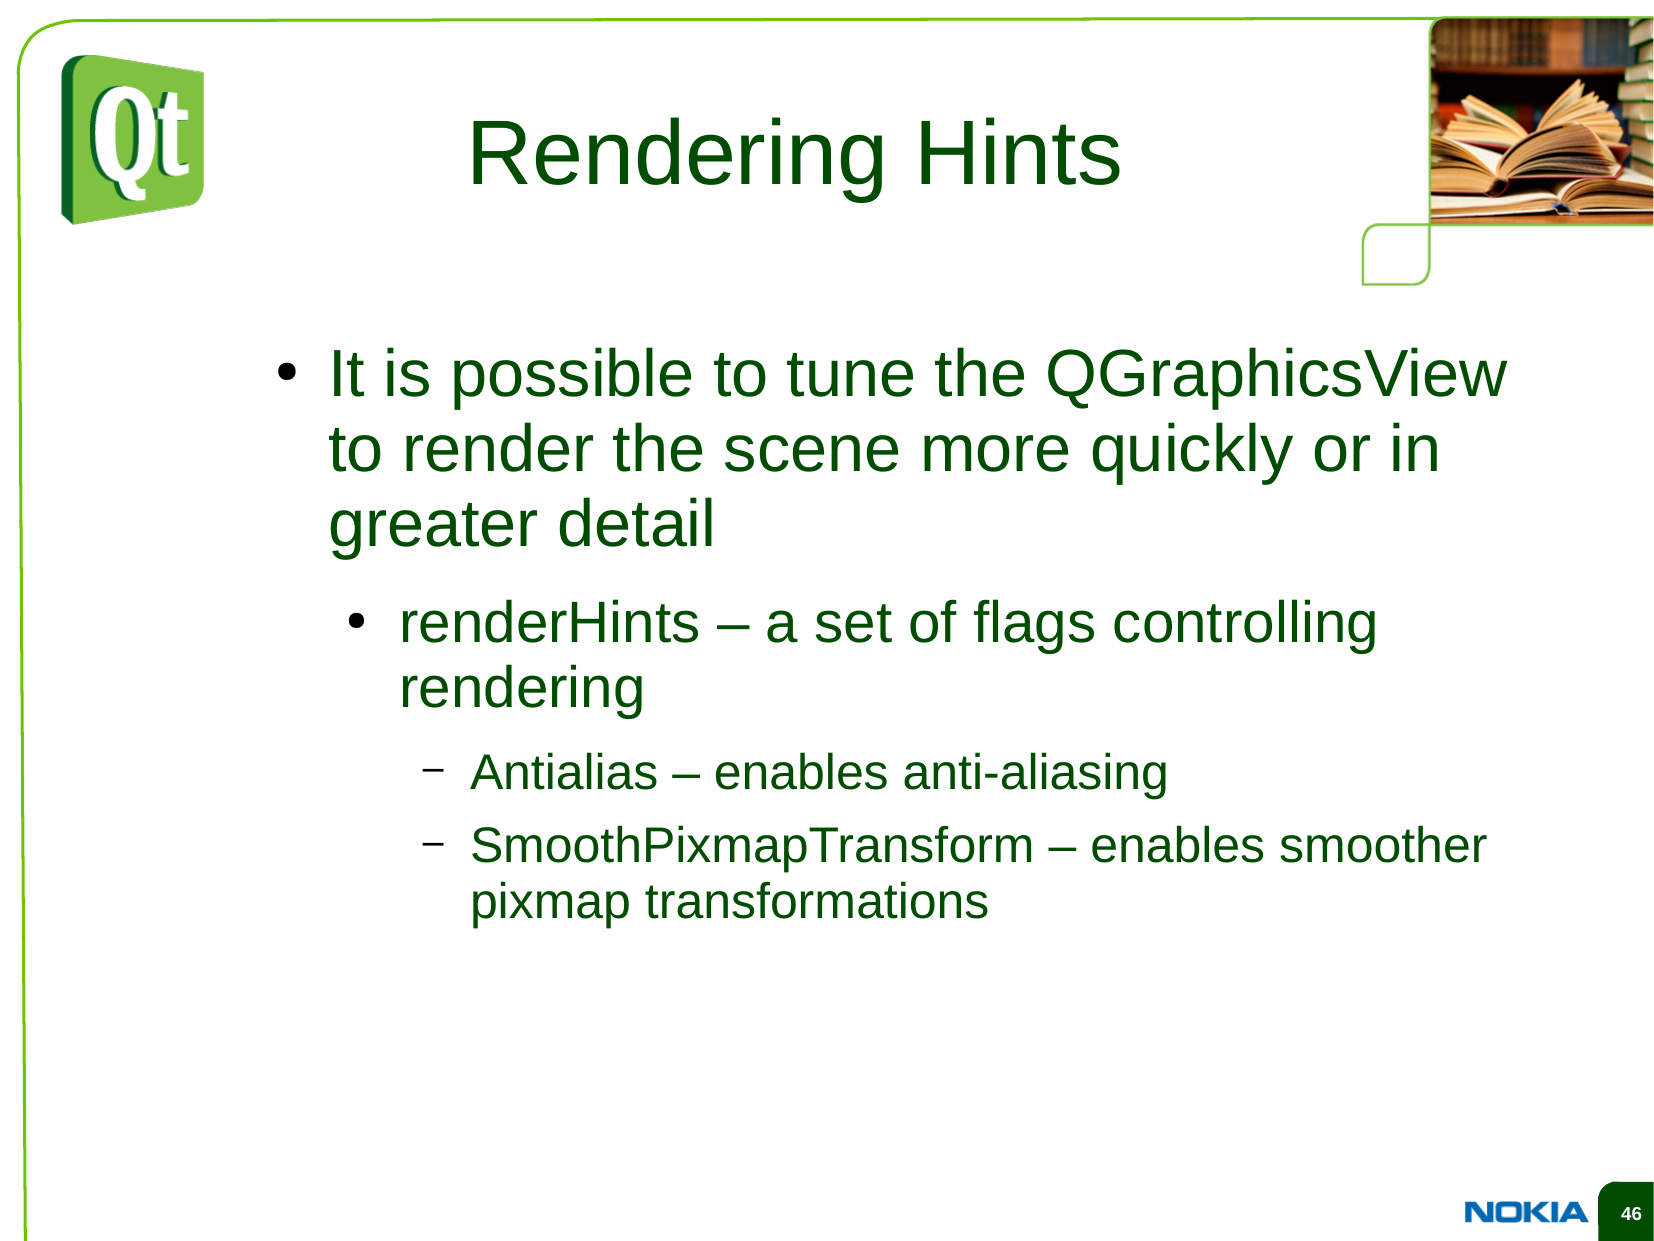

# Rendering Hints
It is possible to tune the QGraphicsView to render the scene more quickly or in greater detail
renderHints – a set of flags controlling rendering
Antialias – enables anti-aliasing
SmoothPixmapTransform – enables smoother pixmap transformations